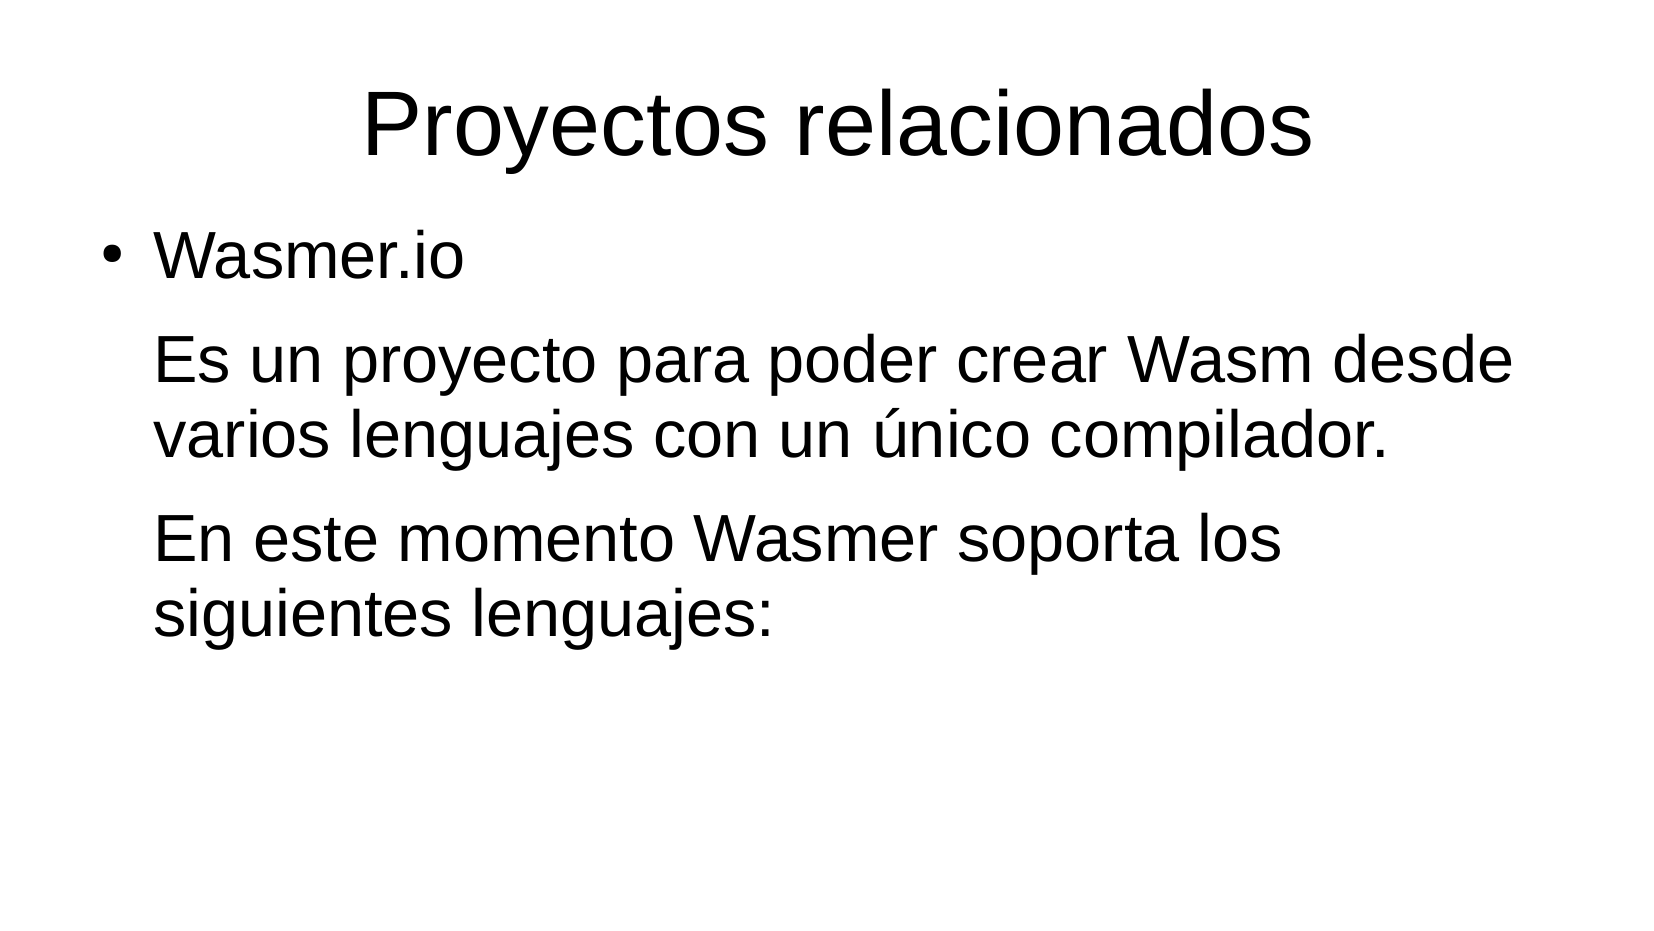

# Proyectos relacionados
Wasmer.io
Es un proyecto para poder crear Wasm desde varios lenguajes con un único compilador.
En este momento Wasmer soporta los siguientes lenguajes: